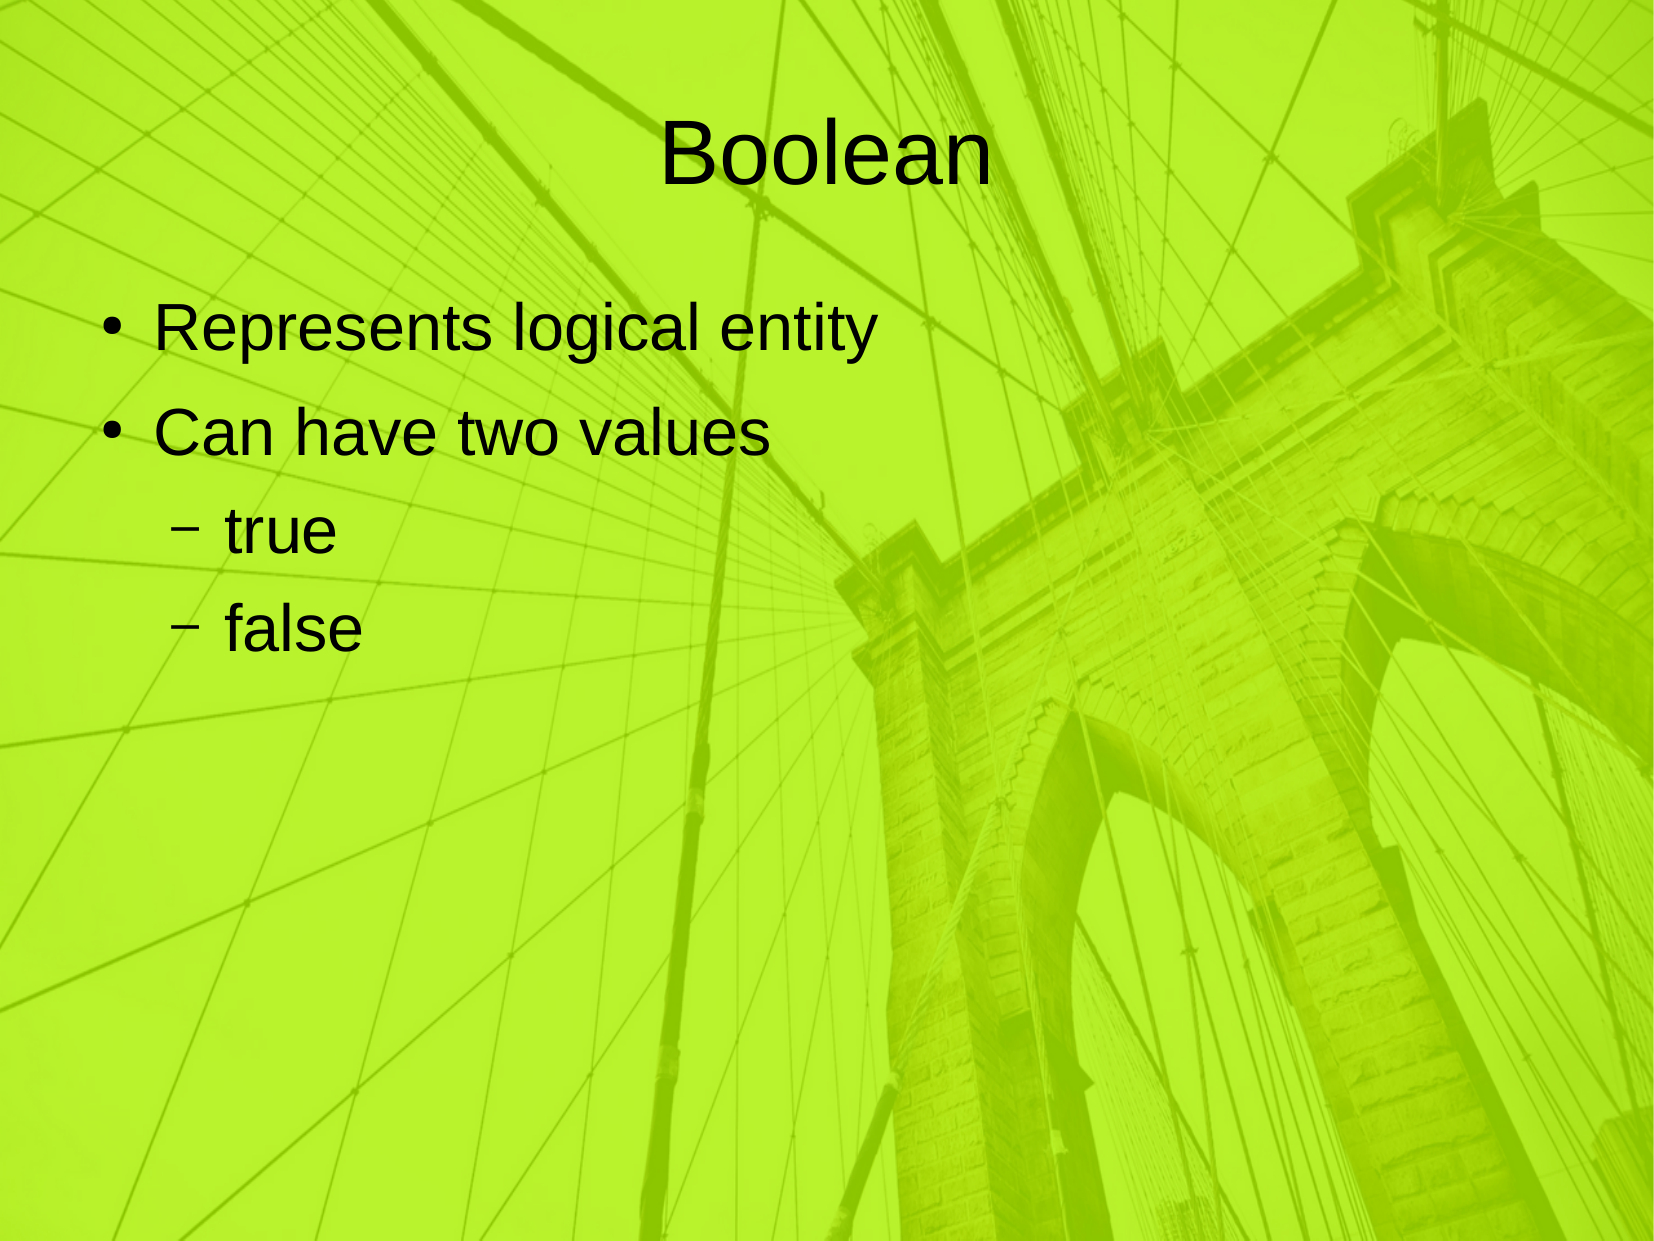

# Boolean
Represents logical entity
Can have two values
true
false